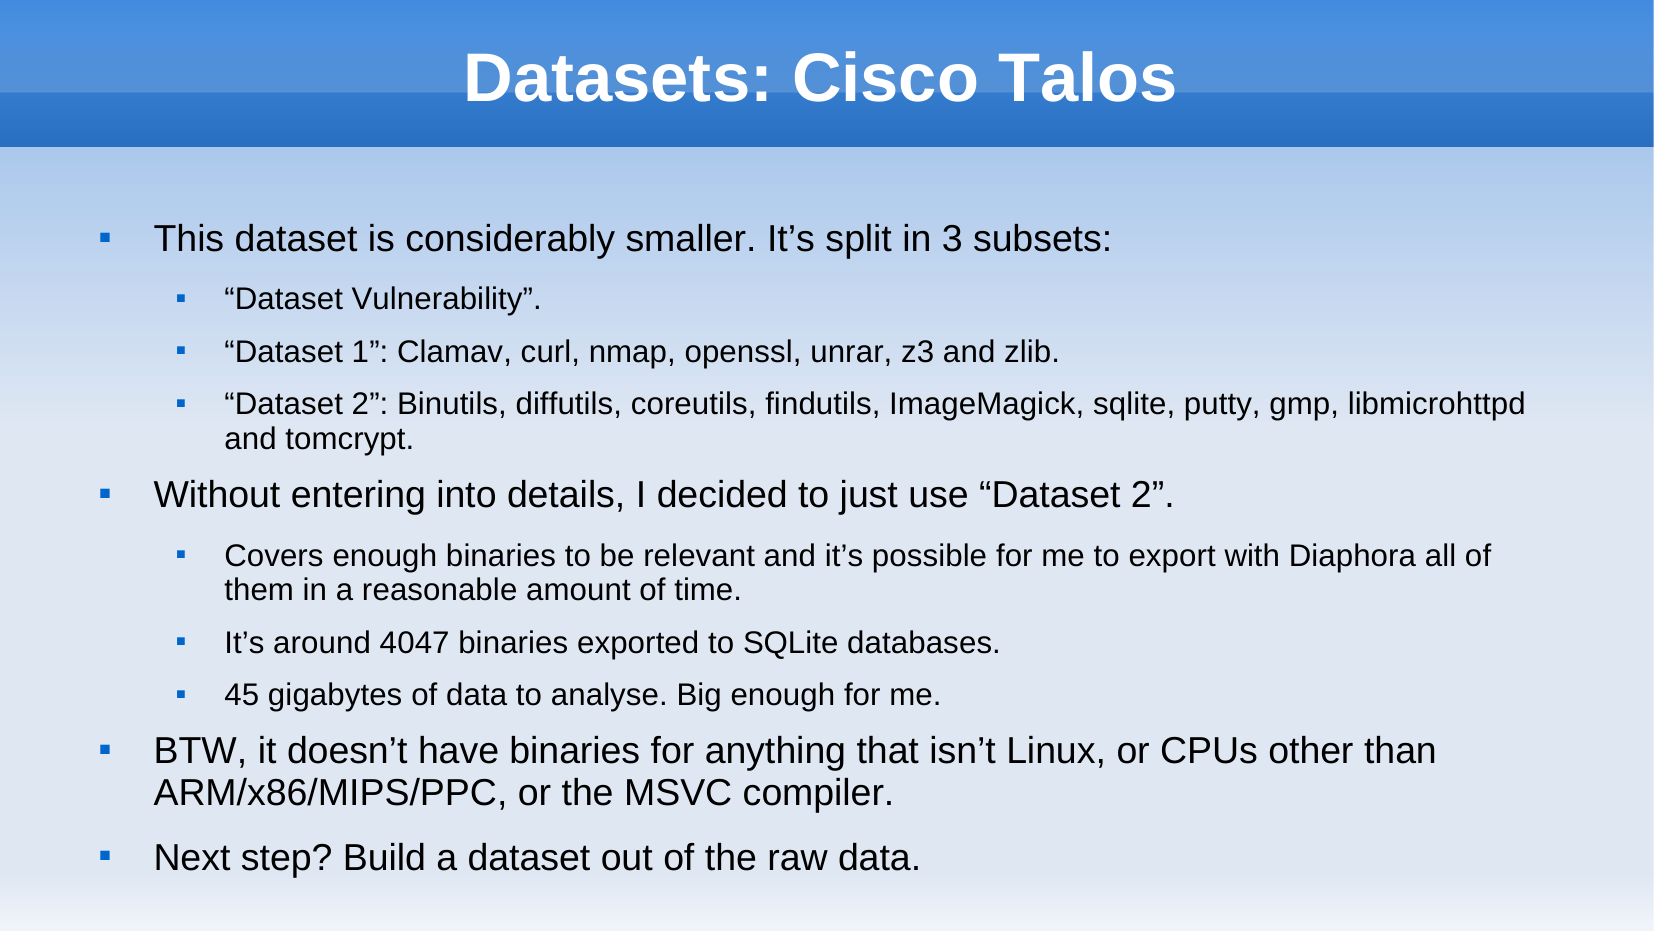

# Datasets: Cisco Talos
This dataset is considerably smaller. It’s split in 3 subsets:
“Dataset Vulnerability”.
“Dataset 1”: Clamav, curl, nmap, openssl, unrar, z3 and zlib.
“Dataset 2”: Binutils, diffutils, coreutils, findutils, ImageMagick, sqlite, putty, gmp, libmicrohttpd and tomcrypt.
Without entering into details, I decided to just use “Dataset 2”.
Covers enough binaries to be relevant and it’s possible for me to export with Diaphora all of them in a reasonable amount of time.
It’s around 4047 binaries exported to SQLite databases.
45 gigabytes of data to analyse. Big enough for me.
BTW, it doesn’t have binaries for anything that isn’t Linux, or CPUs other than ARM/x86/MIPS/PPC, or the MSVC compiler.
Next step? Build a dataset out of the raw data.